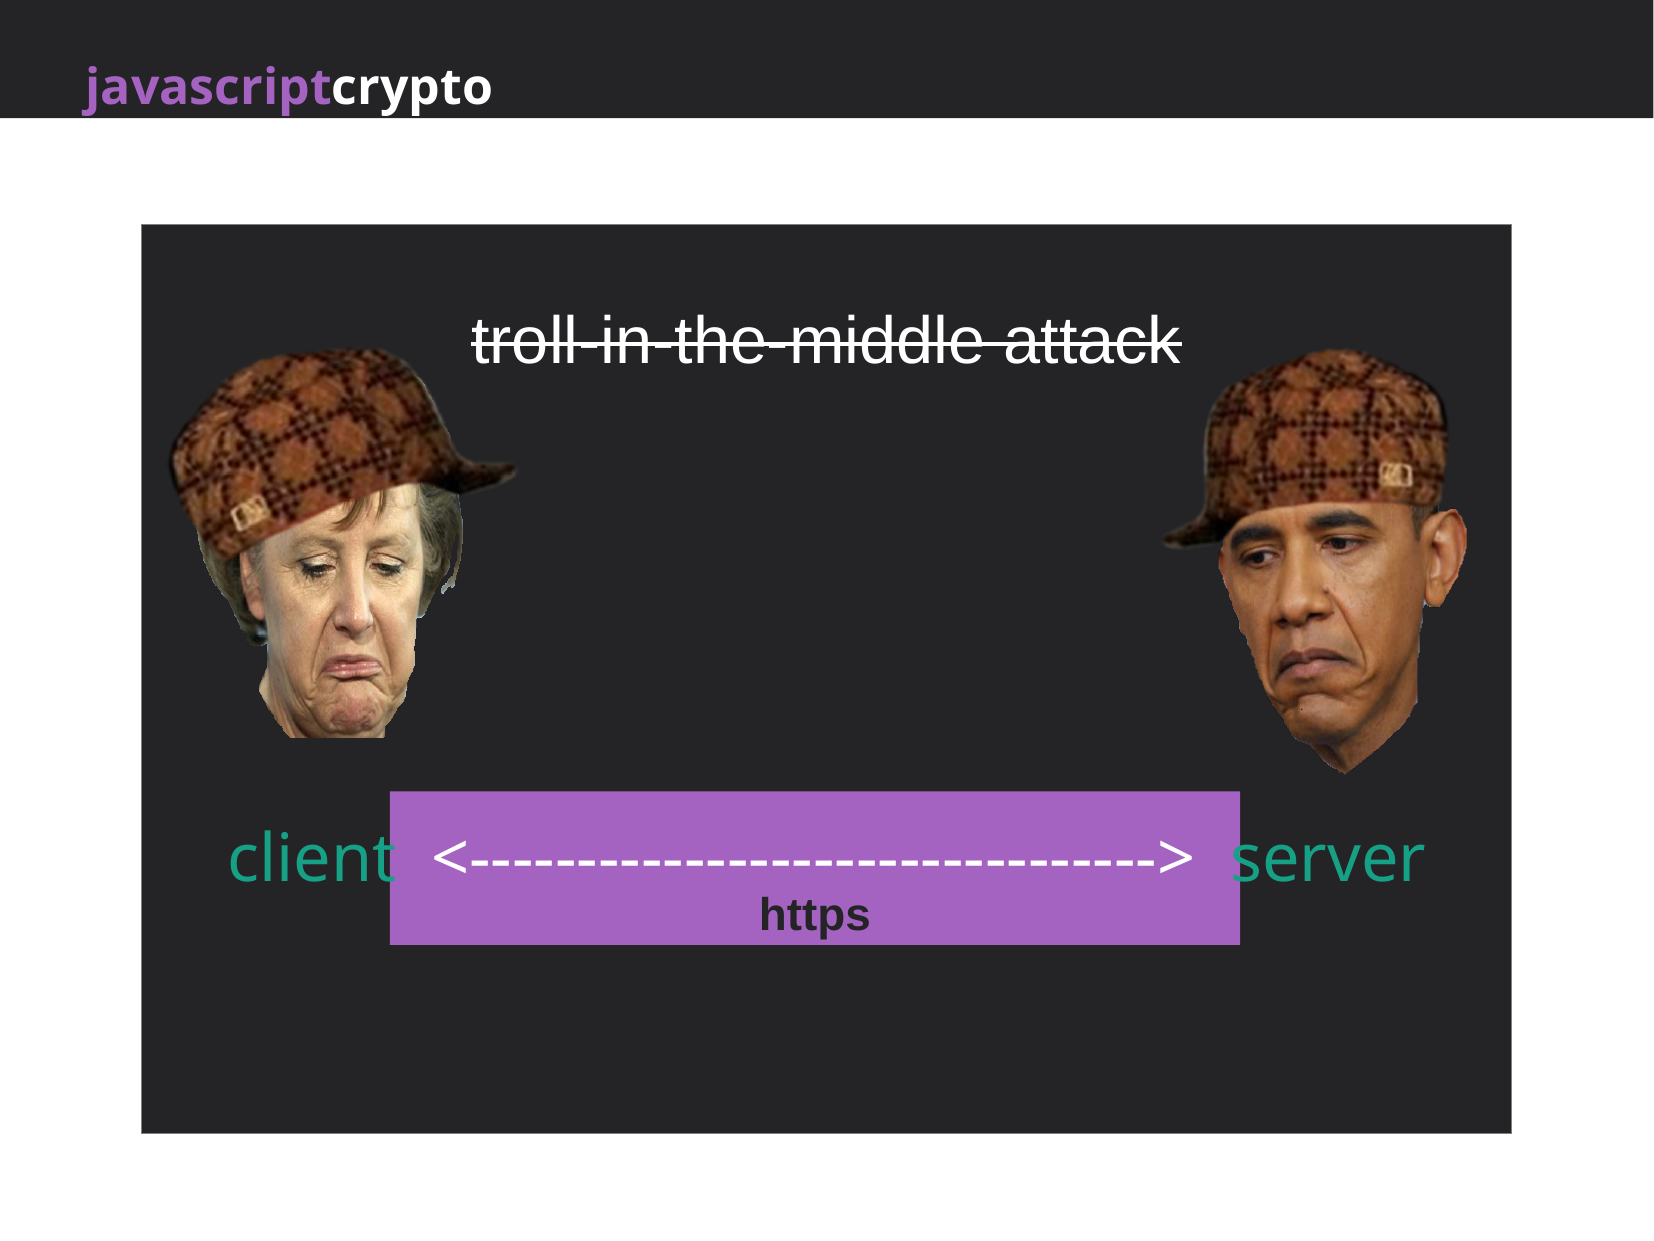

javascriptcrypto
troll-in-the-middle attack
https
client <--------------------------------> server